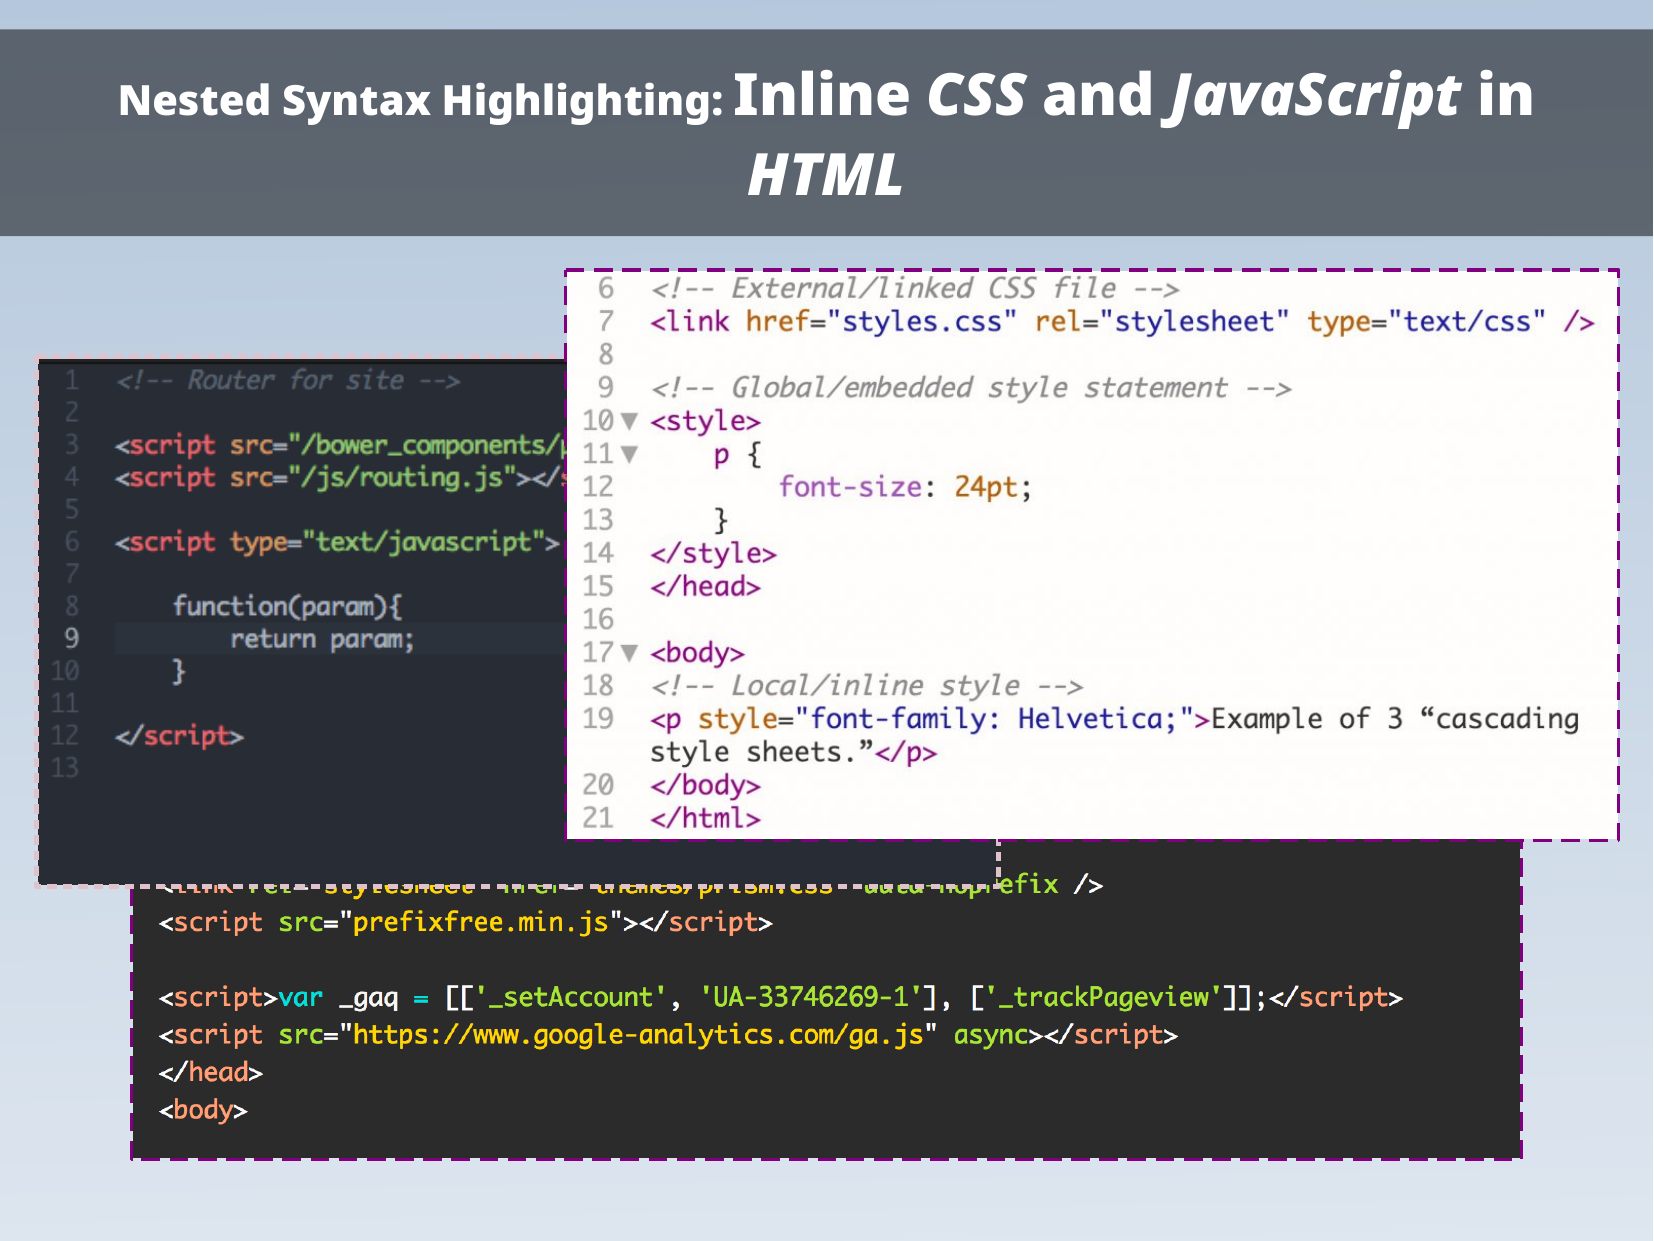

# Nested Syntax Highlighting: Inline CSS and JavaScript in HTML